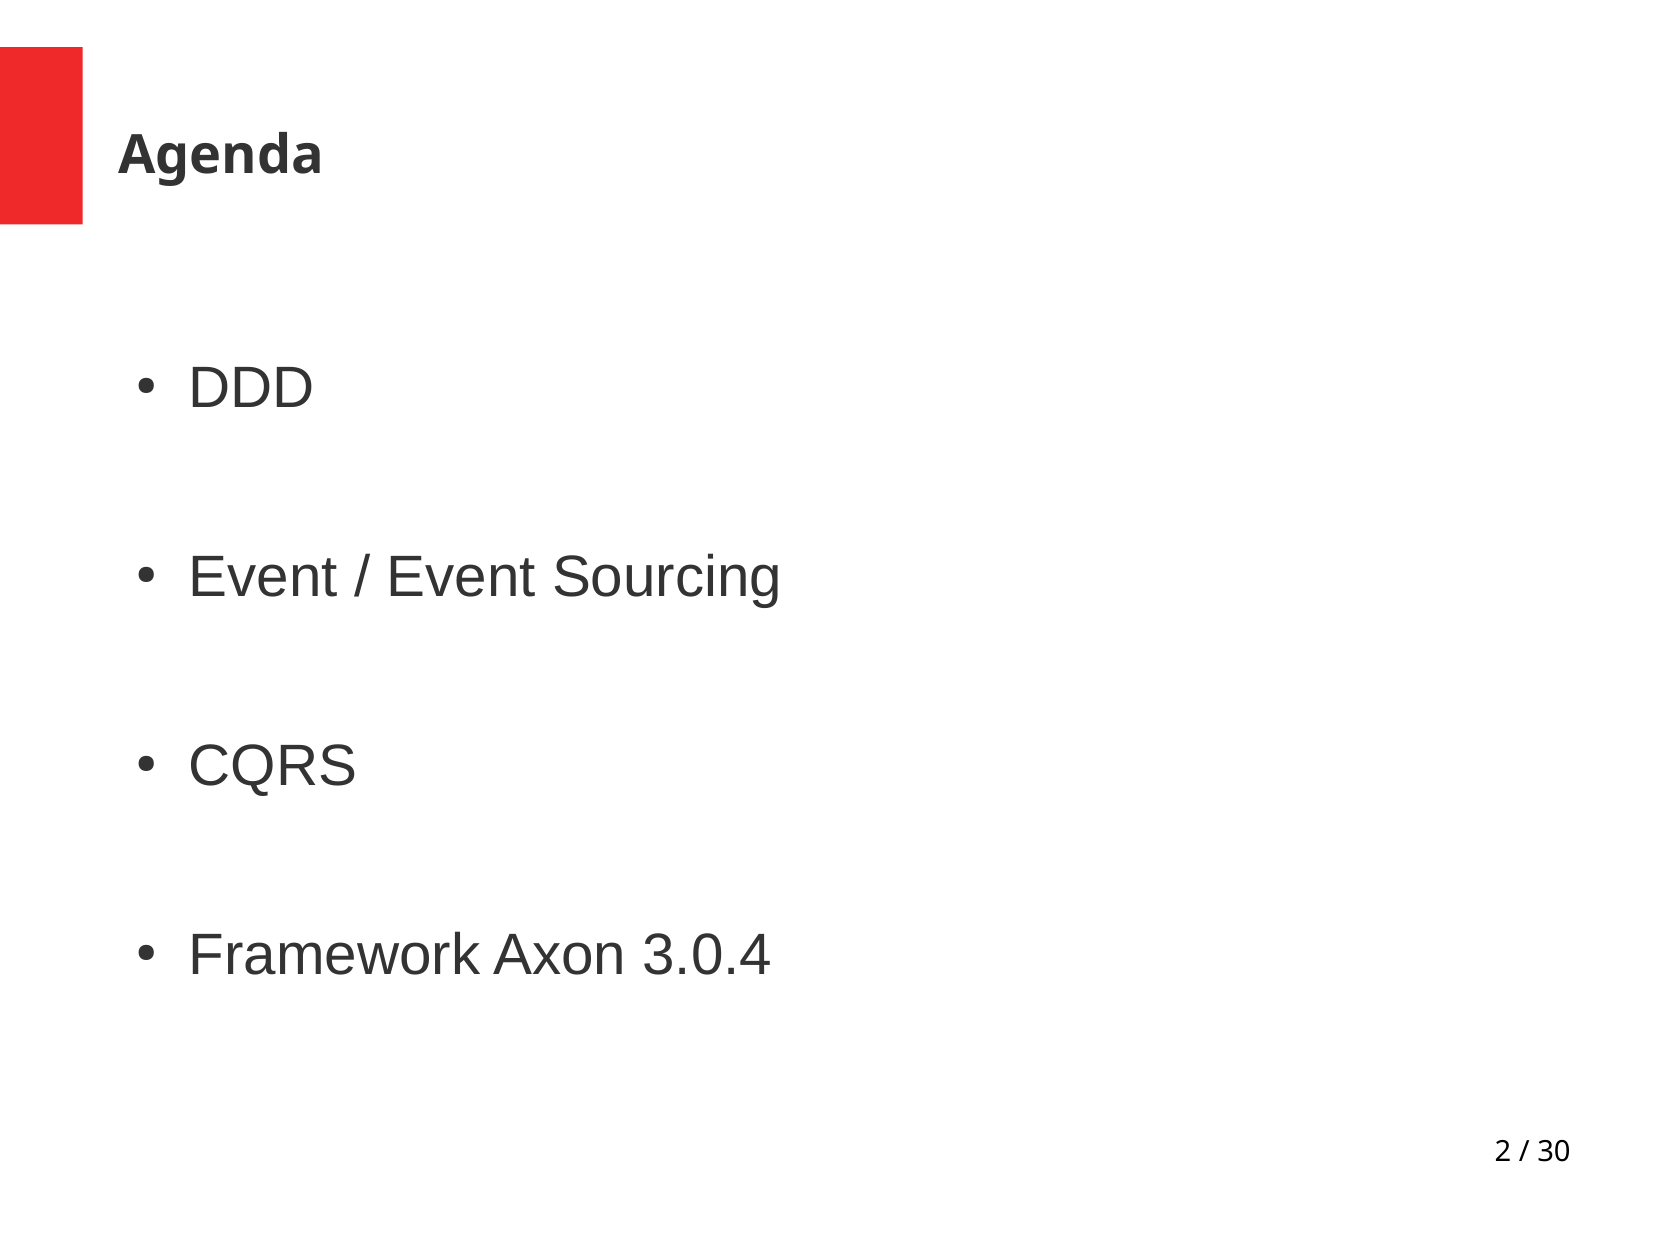

# Agenda
DDD
Event / Event Sourcing
CQRS
Framework Axon 3.0.4
2